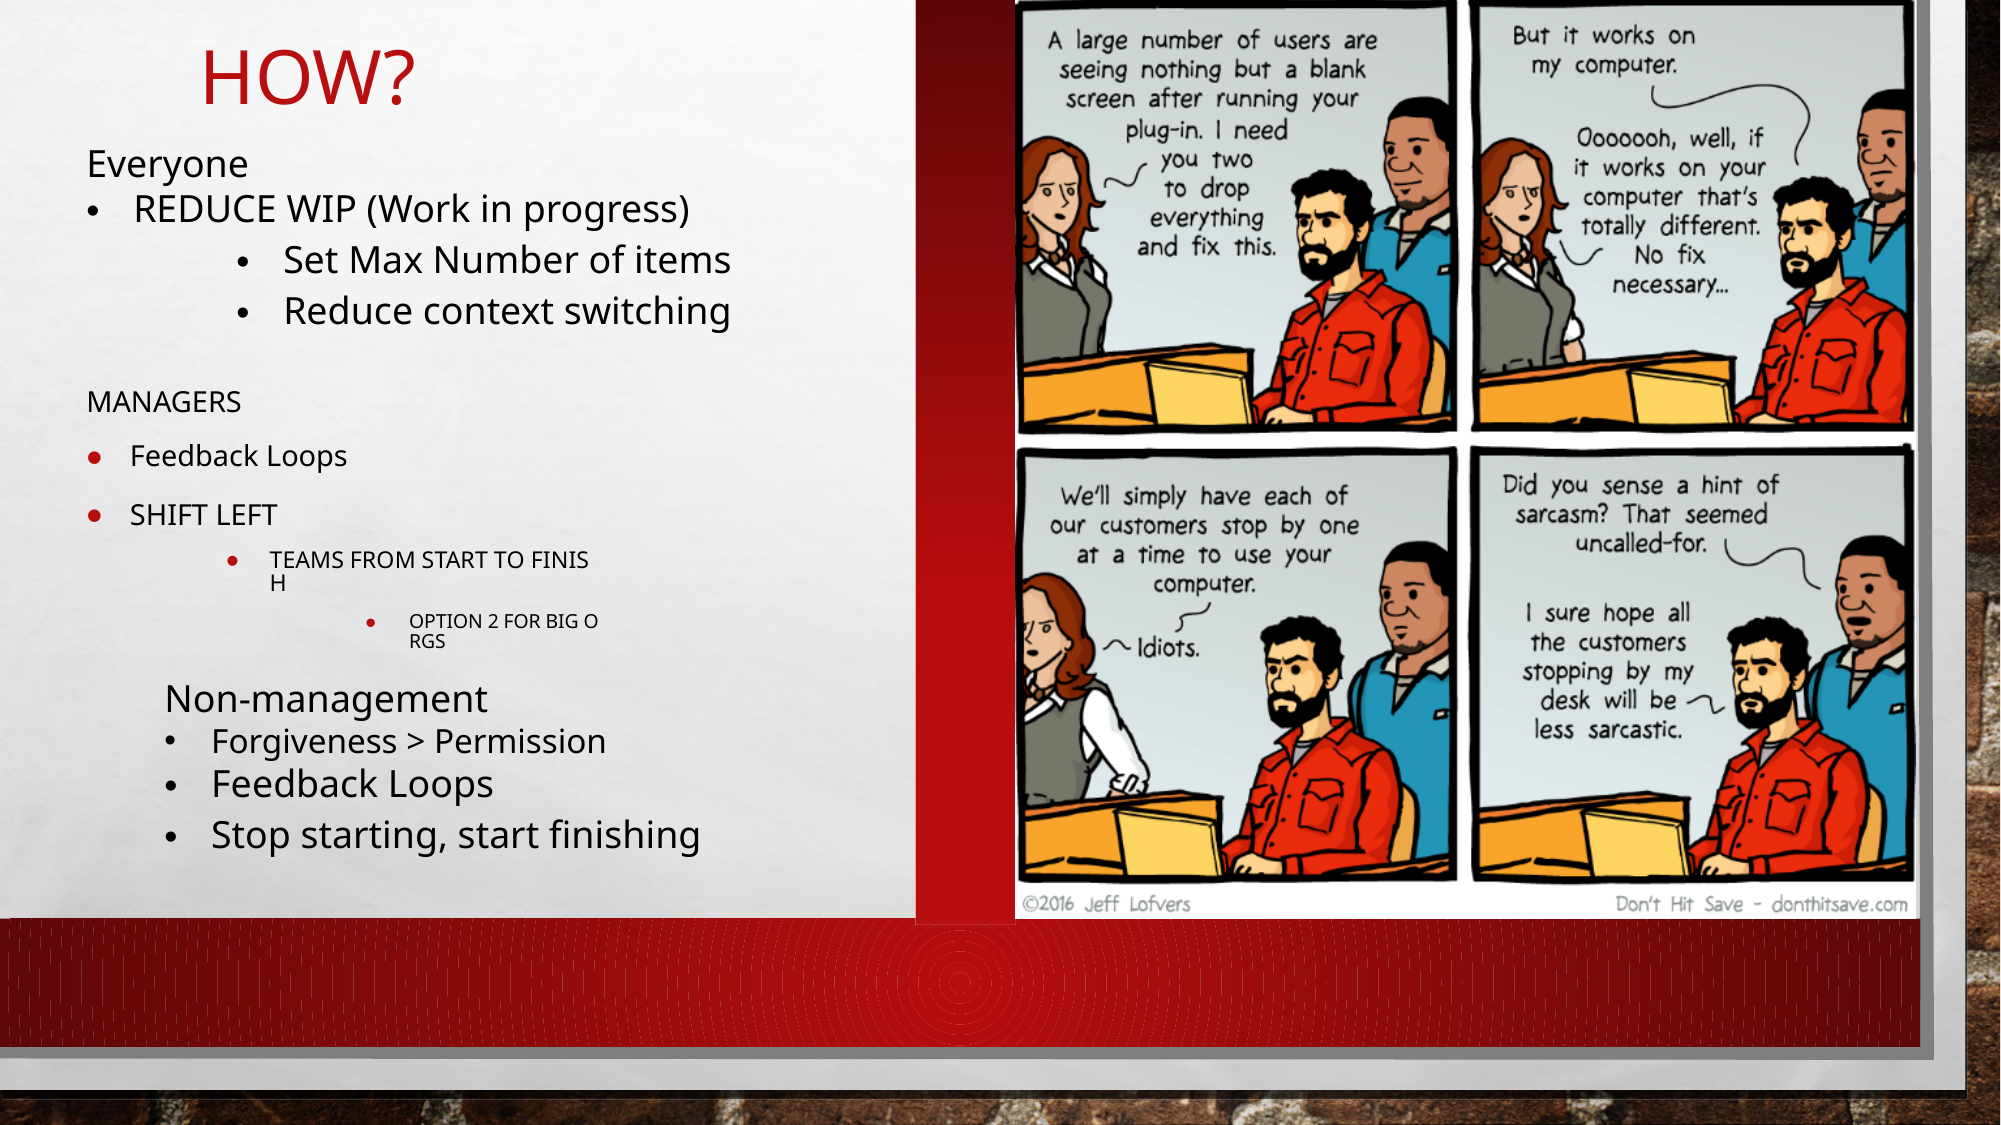

# How?
Everyone
REDUCE WIP (Work in progress)
Set Max Number of items
Reduce context switching
Managers
Feedback Loops
Shift Left
TEAMS From start to finish
Option 2 for Big Orgs
Non-management
Forgiveness > Permission
Feedback Loops
Stop starting, start finishing